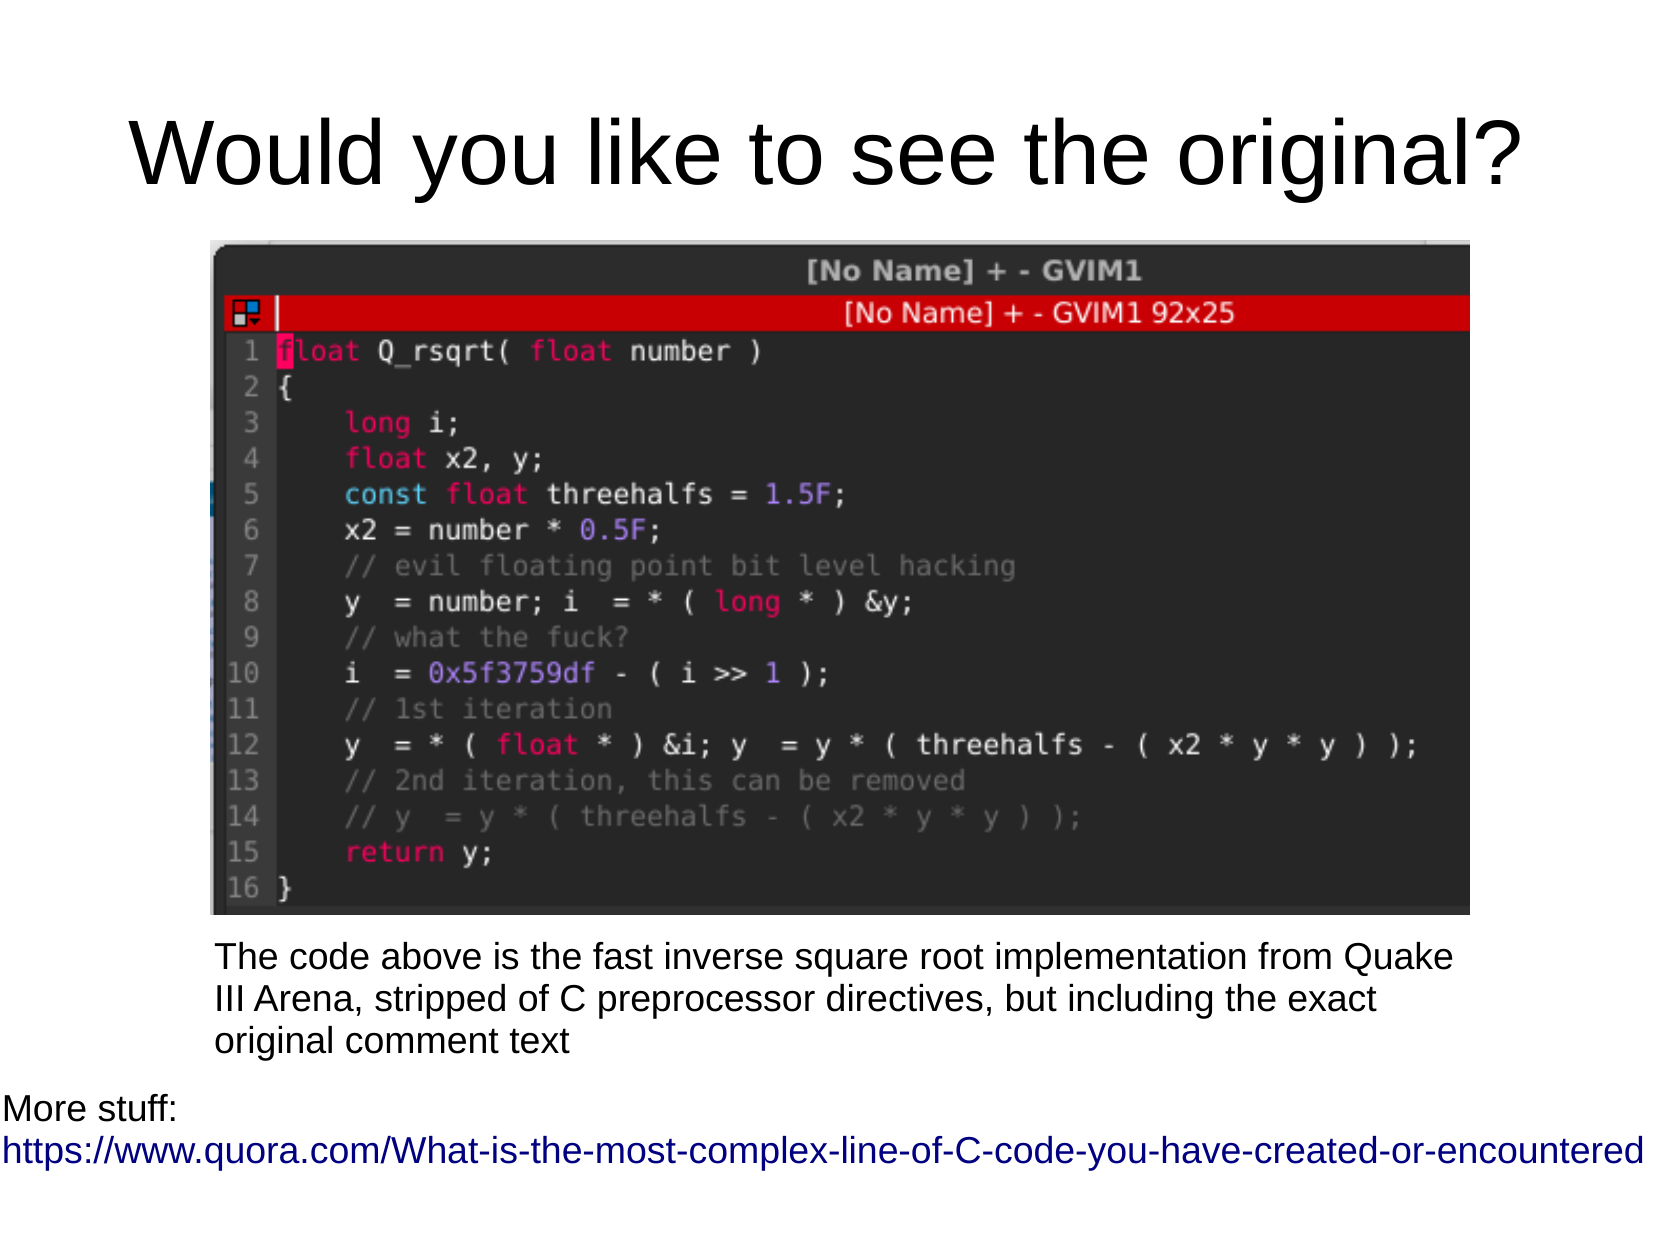

# Would you like to see the original?
The code above is the fast inverse square root implementation from Quake III Arena, stripped of C preprocessor directives, but including the exact original comment text
More stuff:
https://www.quora.com/What-is-the-most-complex-line-of-C-code-you-have-created-or-encountered